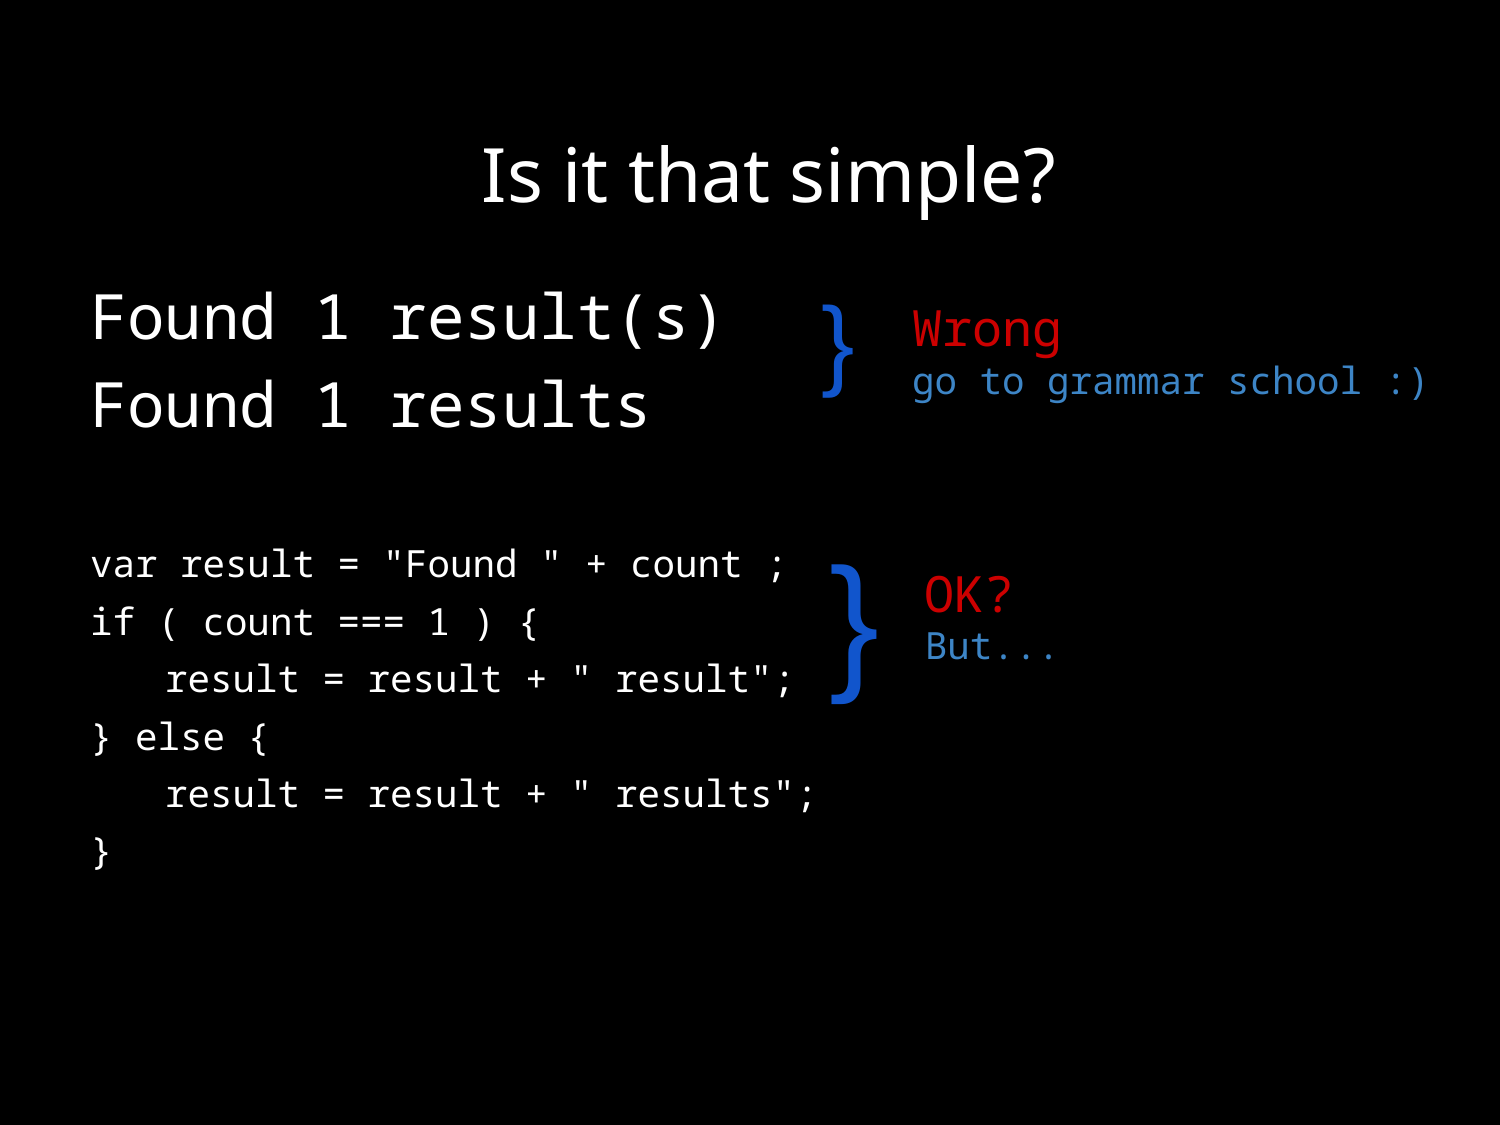

# Is it that simple?
Found 1 result(s)
Found 1 results
var result = "Found " + count ;
if ( count === 1 ) {
result = result + " result";
} else {
result = result + " results";
}
}
Wrong
go to grammar school :)
}
OK?
But...